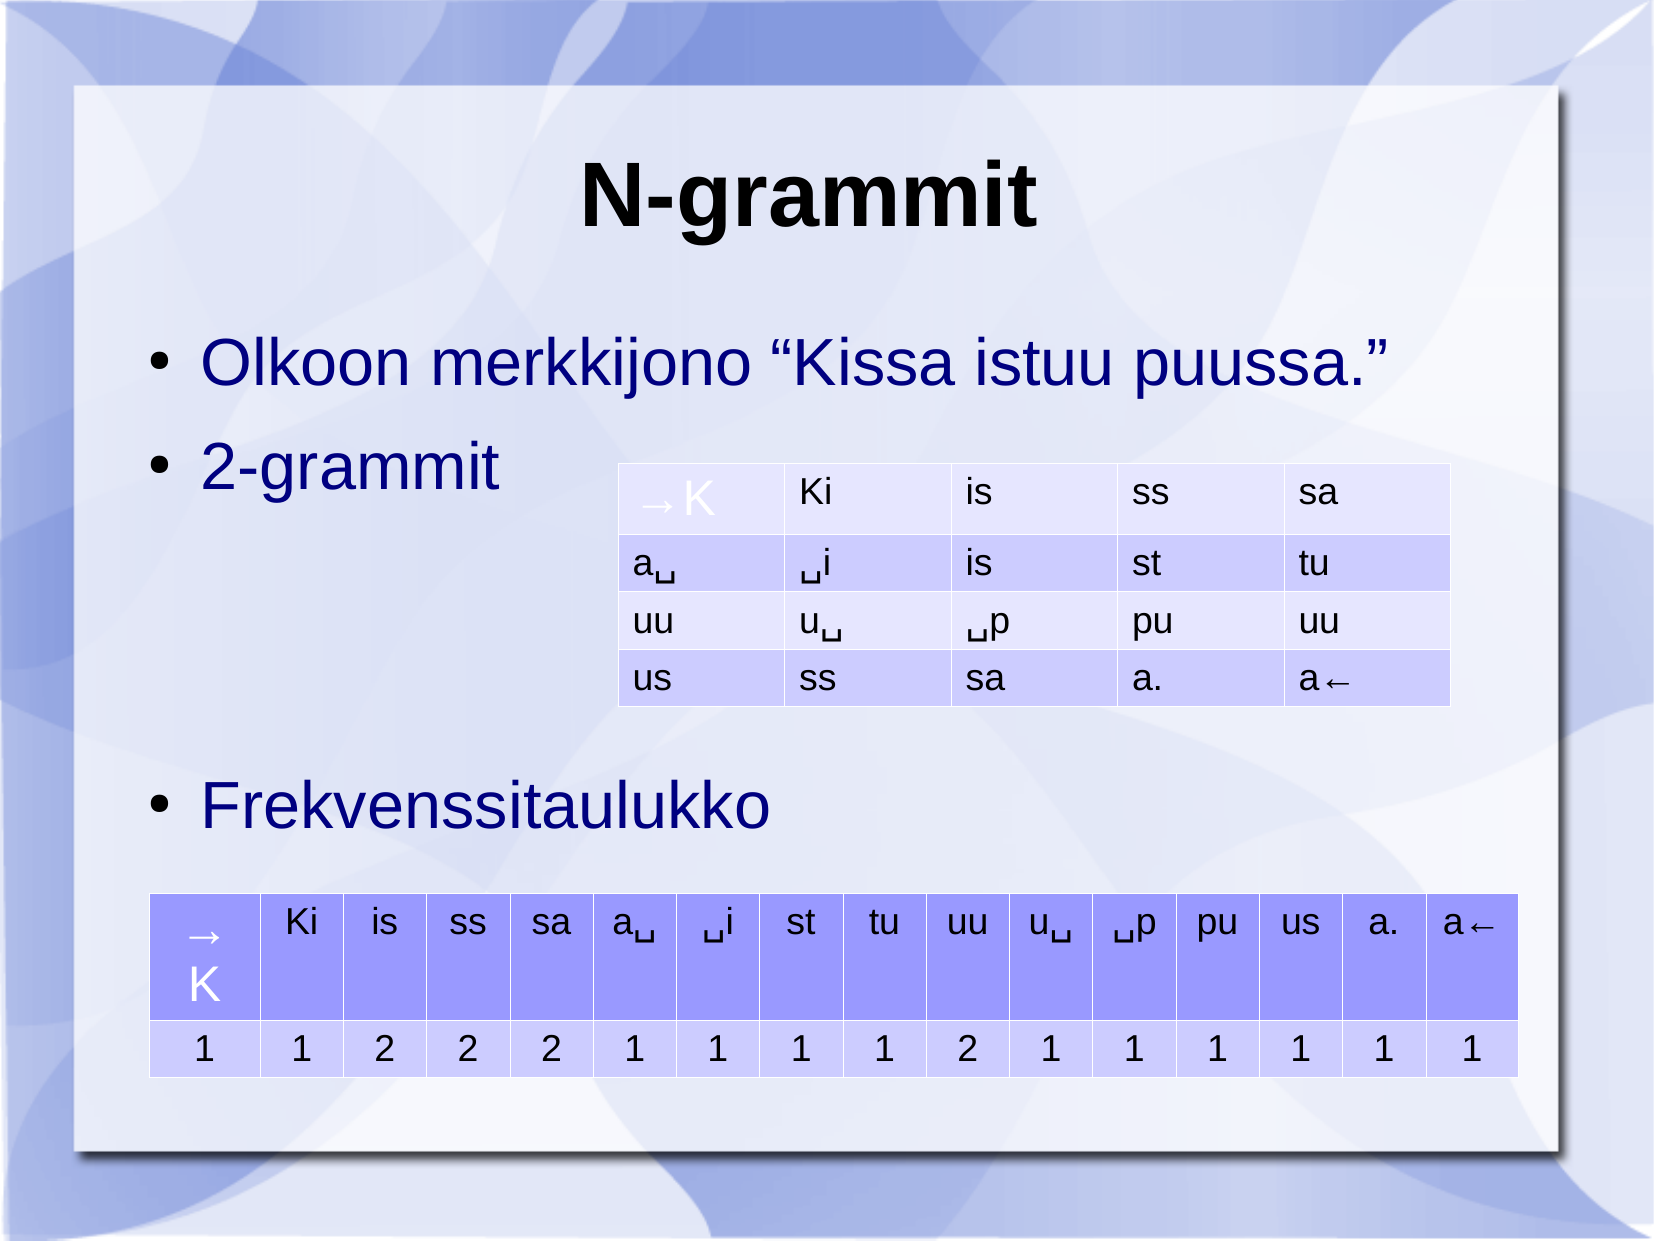

# N-grammit
Olkoon merkkijono “Kissa istuu puussa.”
2-grammit
| →K | Ki | is | ss | sa |
| --- | --- | --- | --- | --- |
| a␣ | ␣i | is | st | tu |
| uu | u␣ | ␣p | pu | uu |
| us | ss | sa | a. | a← |
Frekvenssitaulukko
| →K | Ki | is | ss | sa | a␣ | ␣i | st | tu | uu | u␣ | ␣p | pu | us | a. | a← |
| --- | --- | --- | --- | --- | --- | --- | --- | --- | --- | --- | --- | --- | --- | --- | --- |
| 1 | 1 | 2 | 2 | 2 | 1 | 1 | 1 | 1 | 2 | 1 | 1 | 1 | 1 | 1 | 1 |